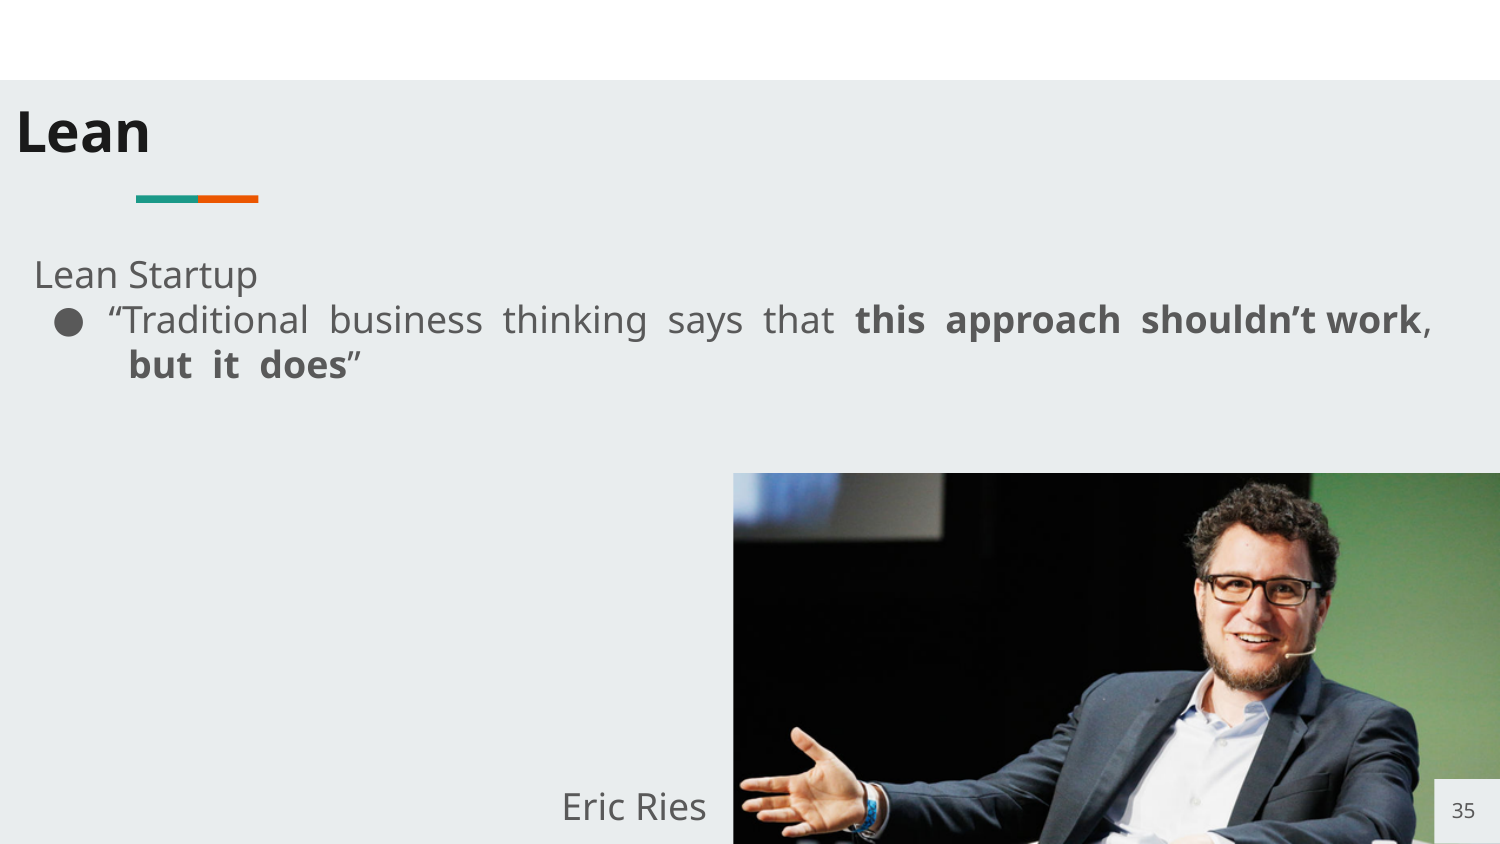

# Lean
Lean Startup
“Traditional business thinking says that this approach shouldn’t work,
 but it does”
Eric Ries